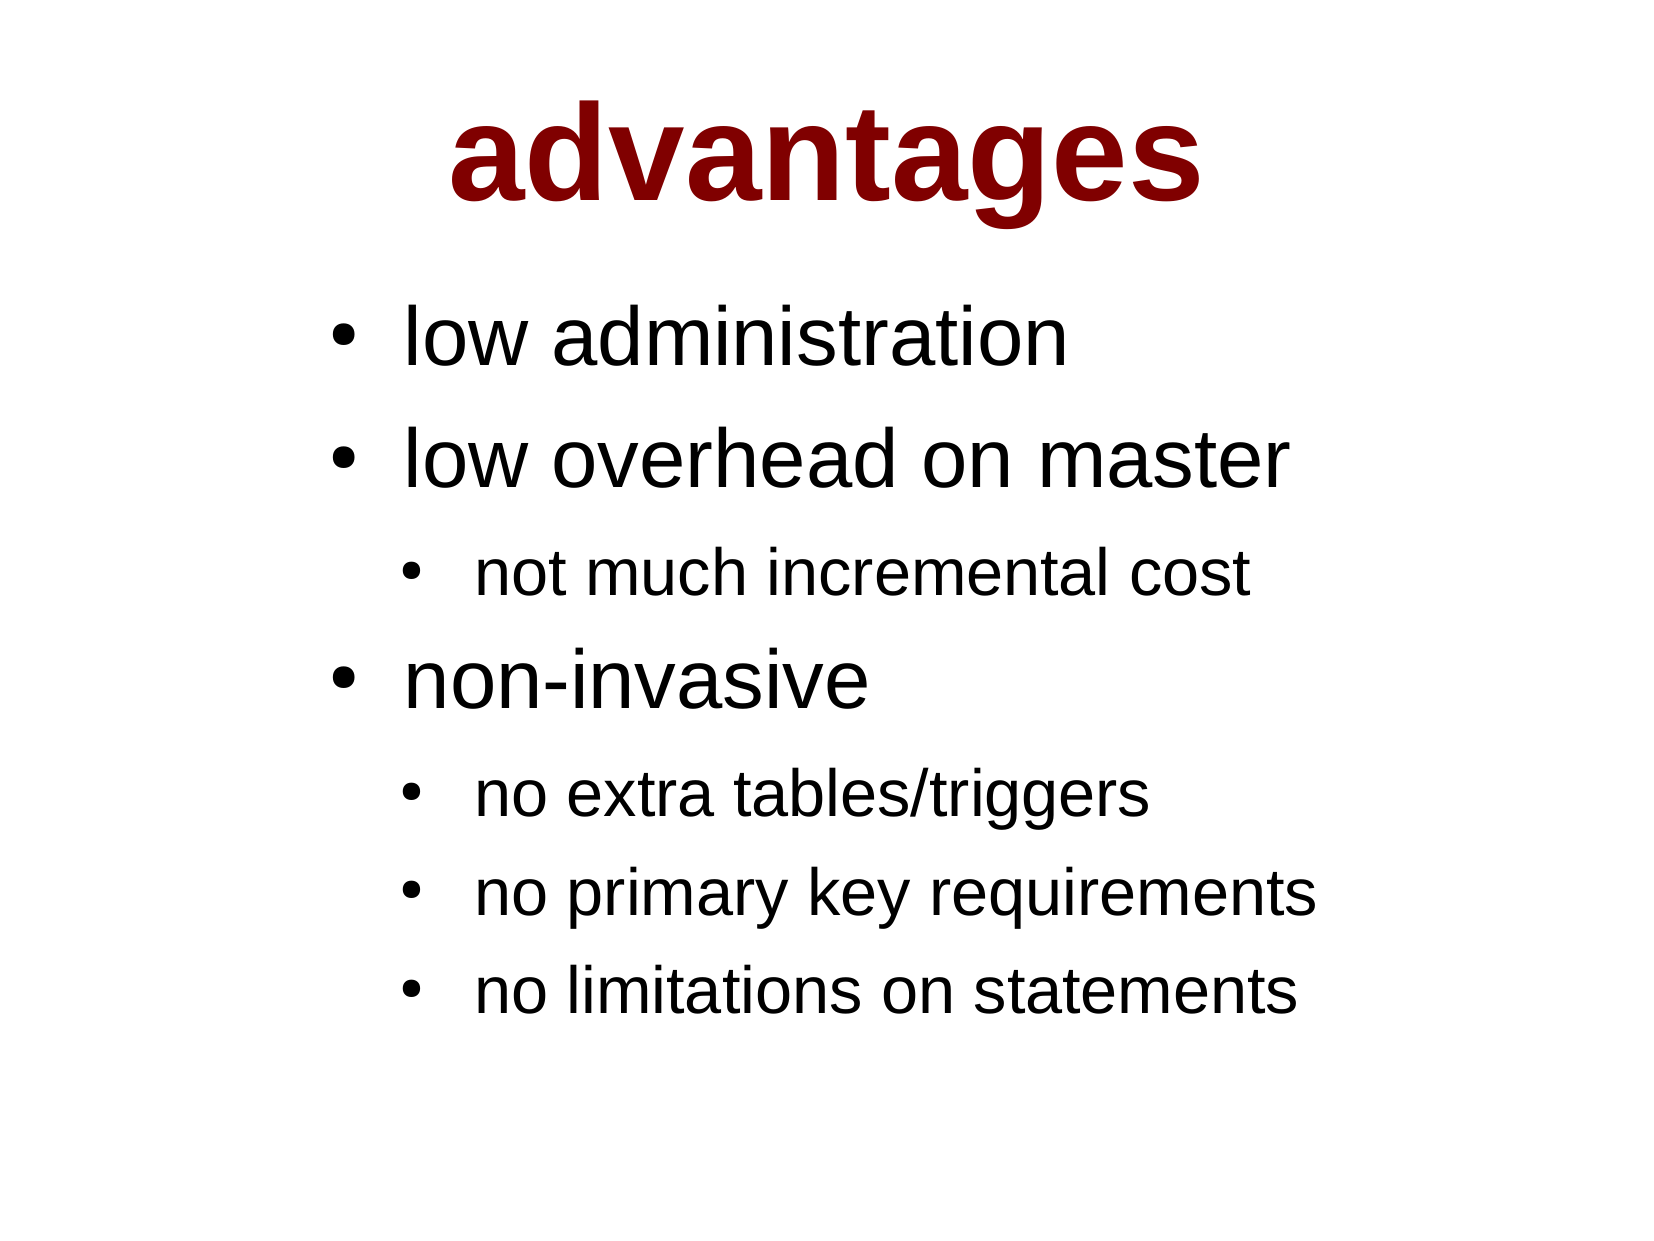

# advantages
low administration
low overhead on master
not much incremental cost
non-invasive
no extra tables/triggers
no primary key requirements
no limitations on statements